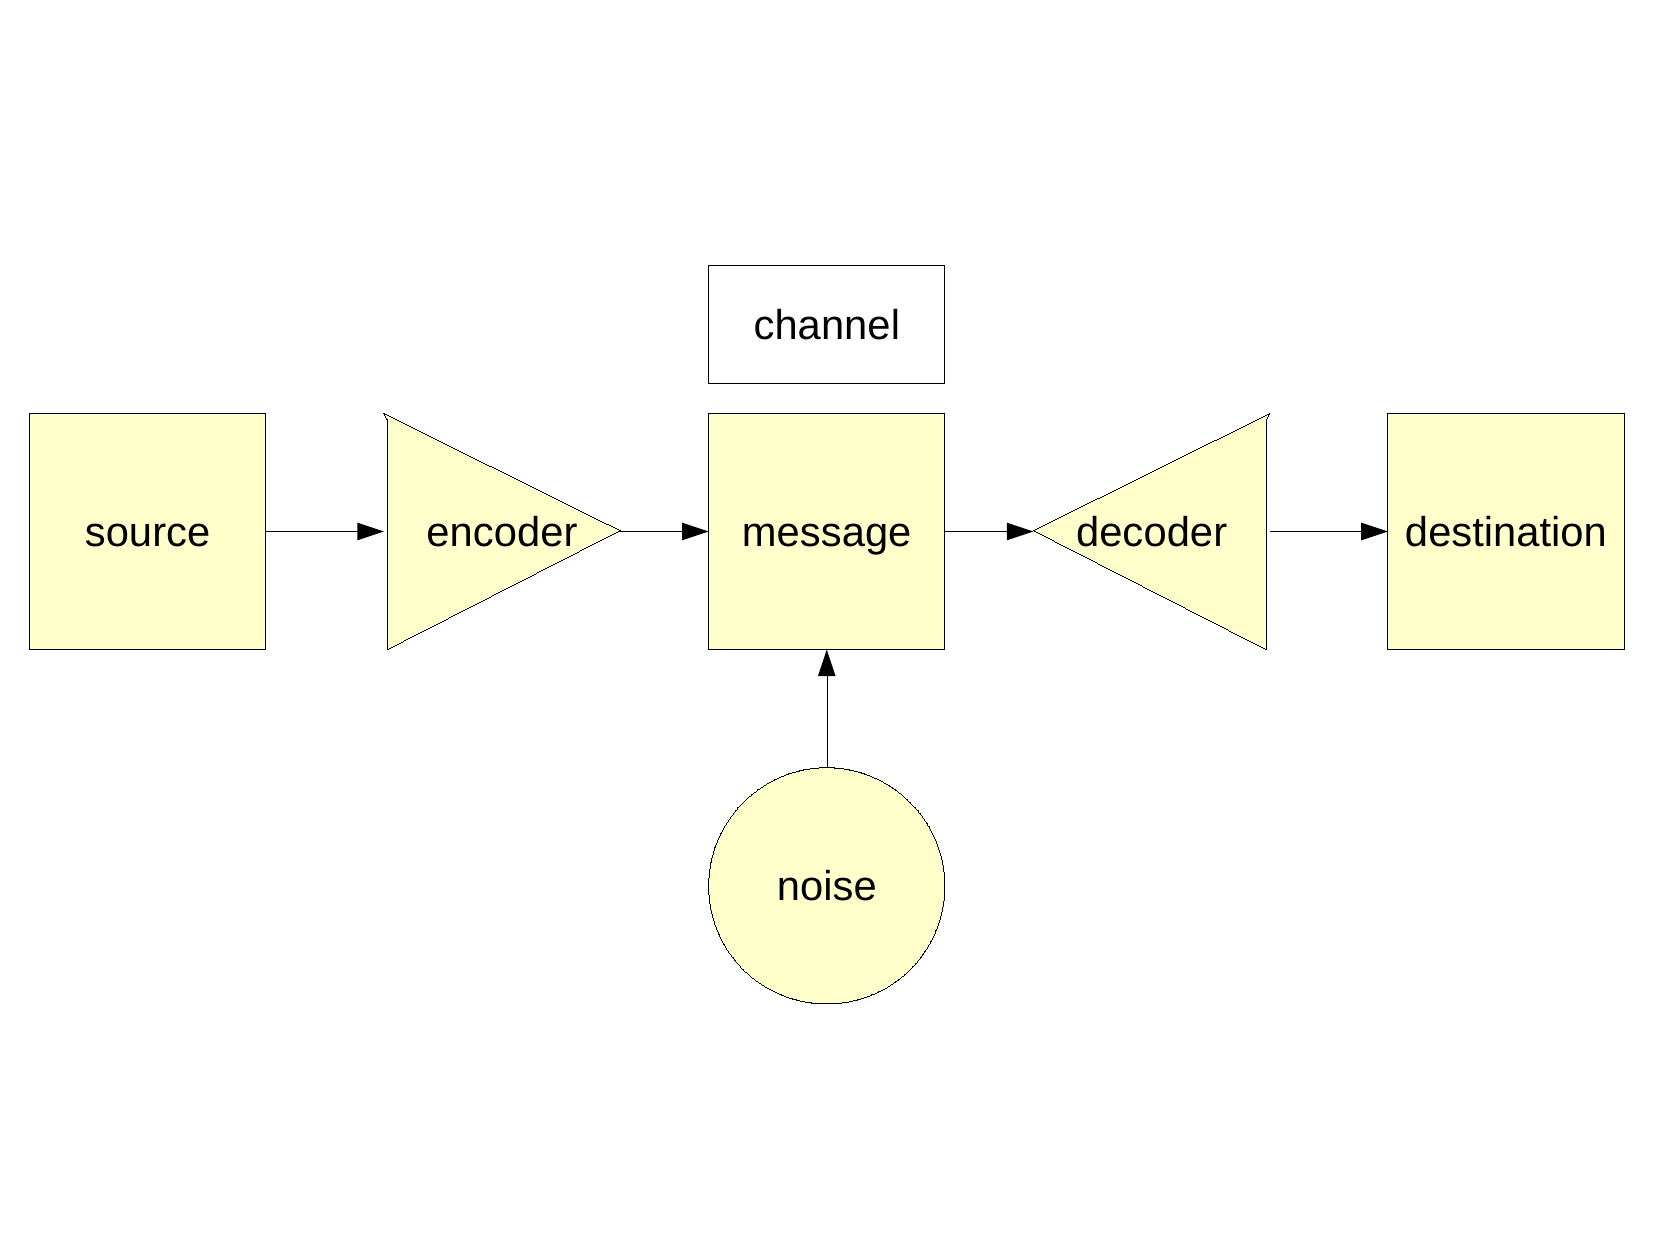

channel
source
encoder
message
decoder
destination
noise